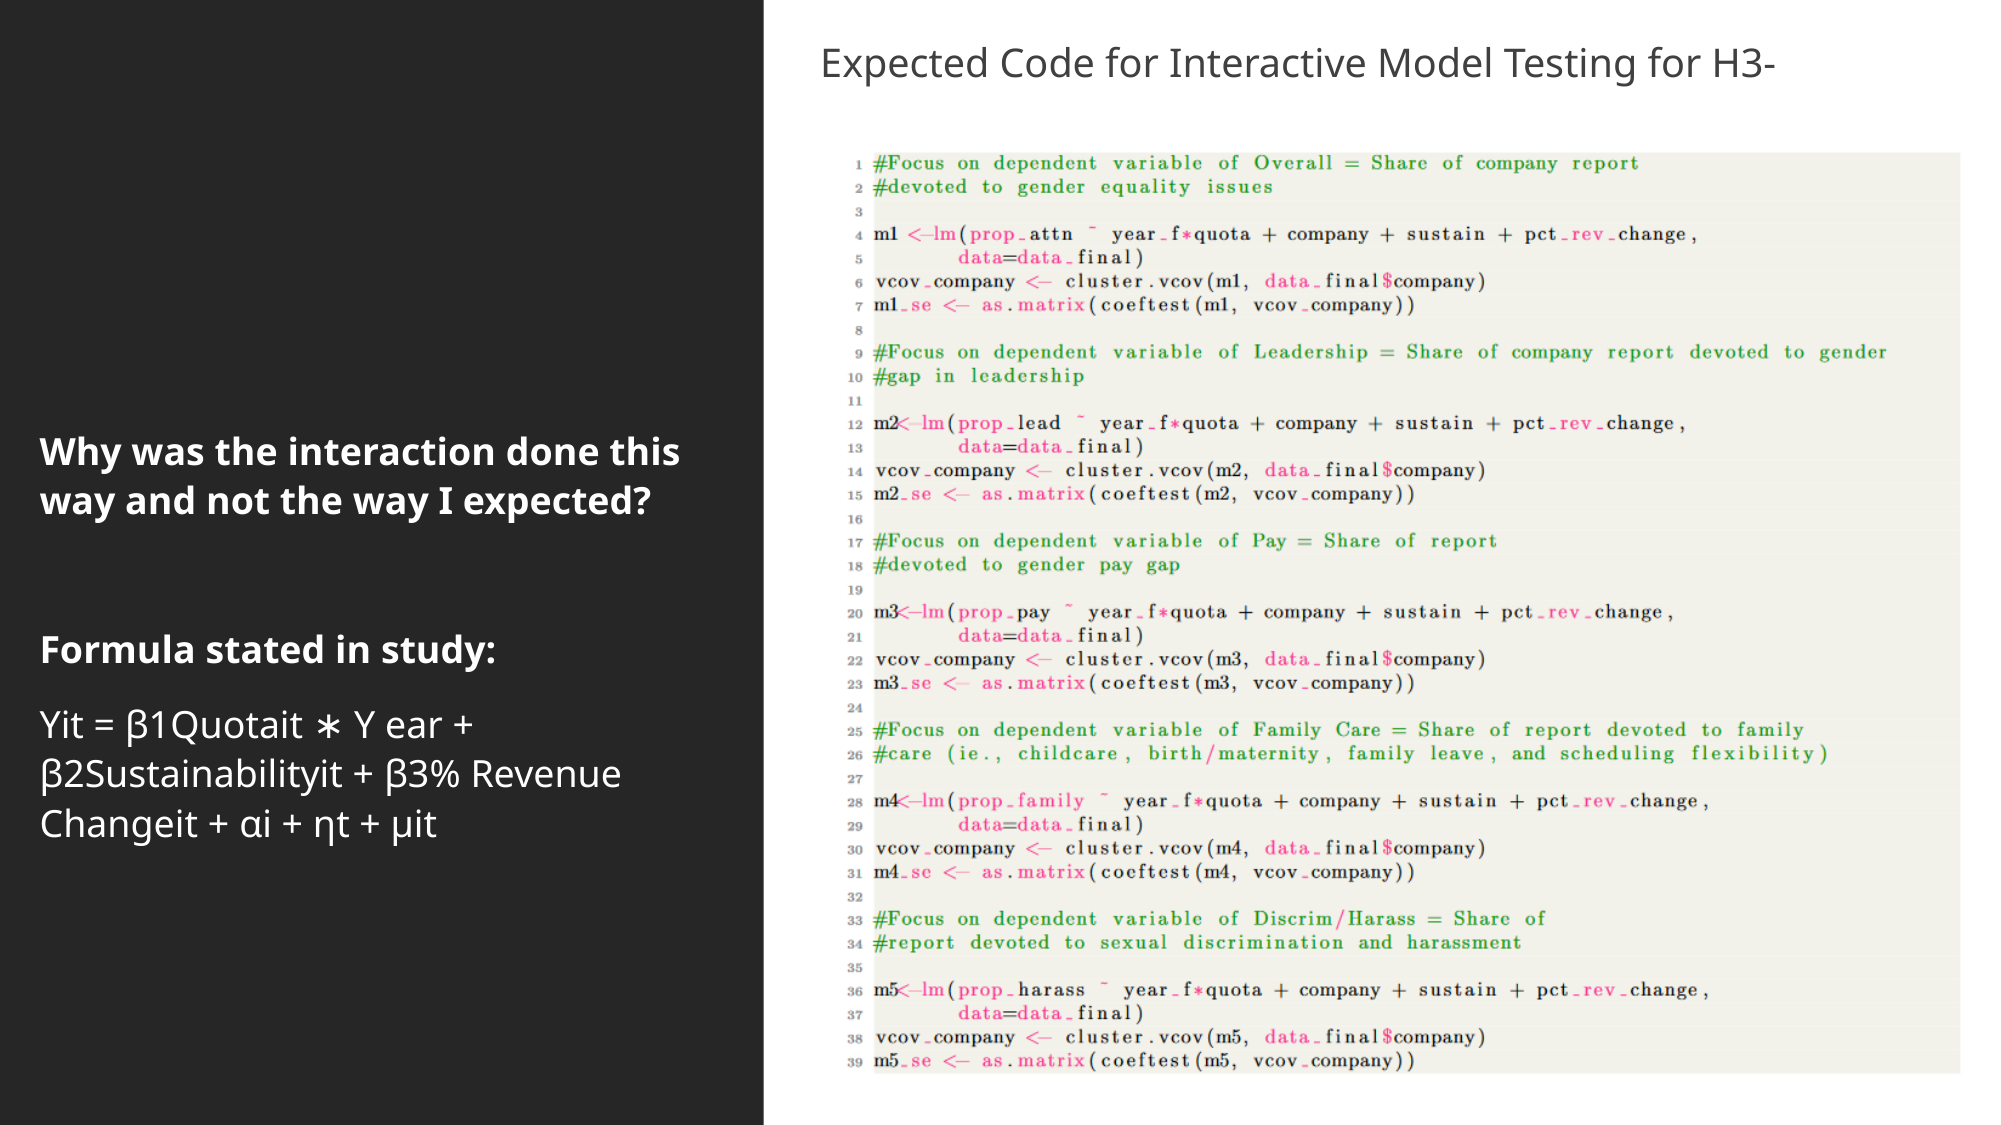

Expected Code for Interactive Model Testing for H3-
# Why was the interaction done this way and not the way I expected?
Formula stated in study:
Yit = β1Quotait ∗ Y ear + β2Sustainabilityit + β3% Revenue Changeit + αi + ηt + µit